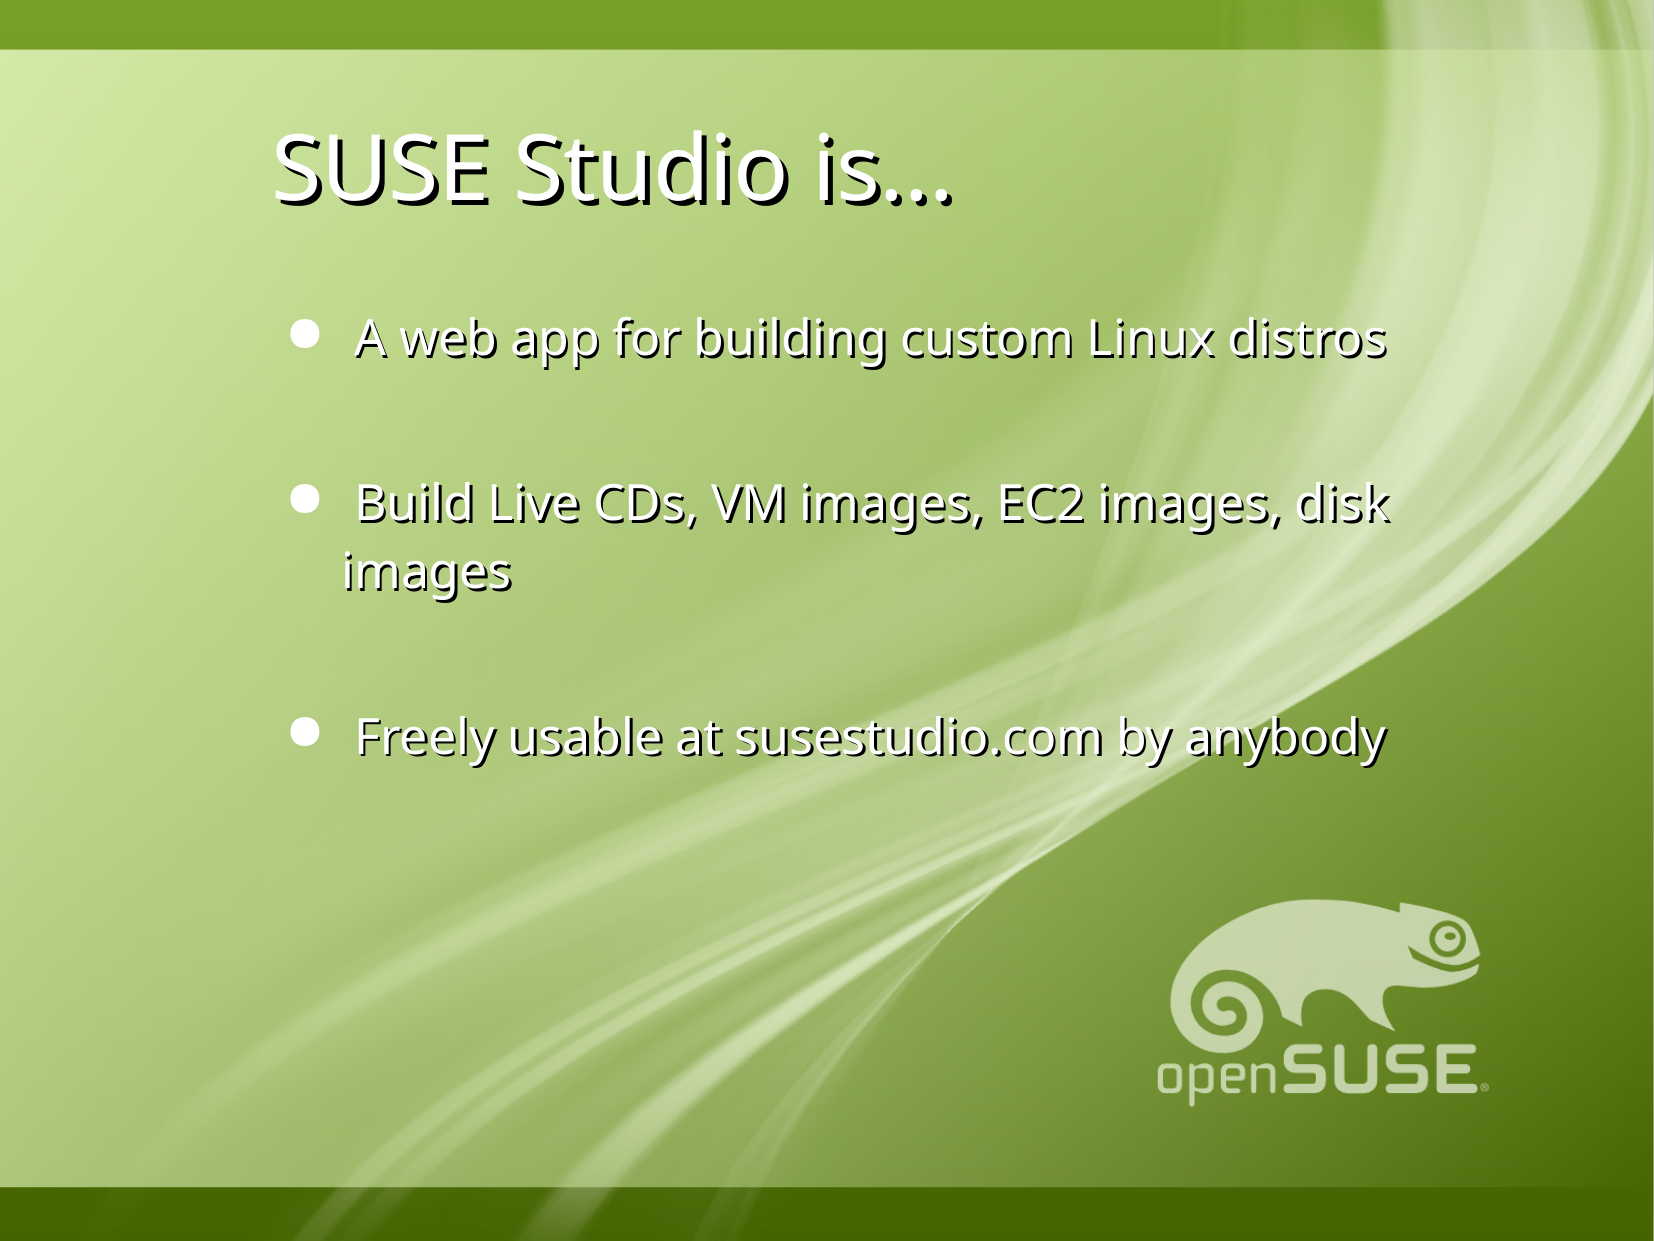

# SUSE Studio is...
 A web app for building custom Linux distros
 Build Live CDs, VM images, EC2 images, disk images
 Freely usable at susestudio.com by anybody